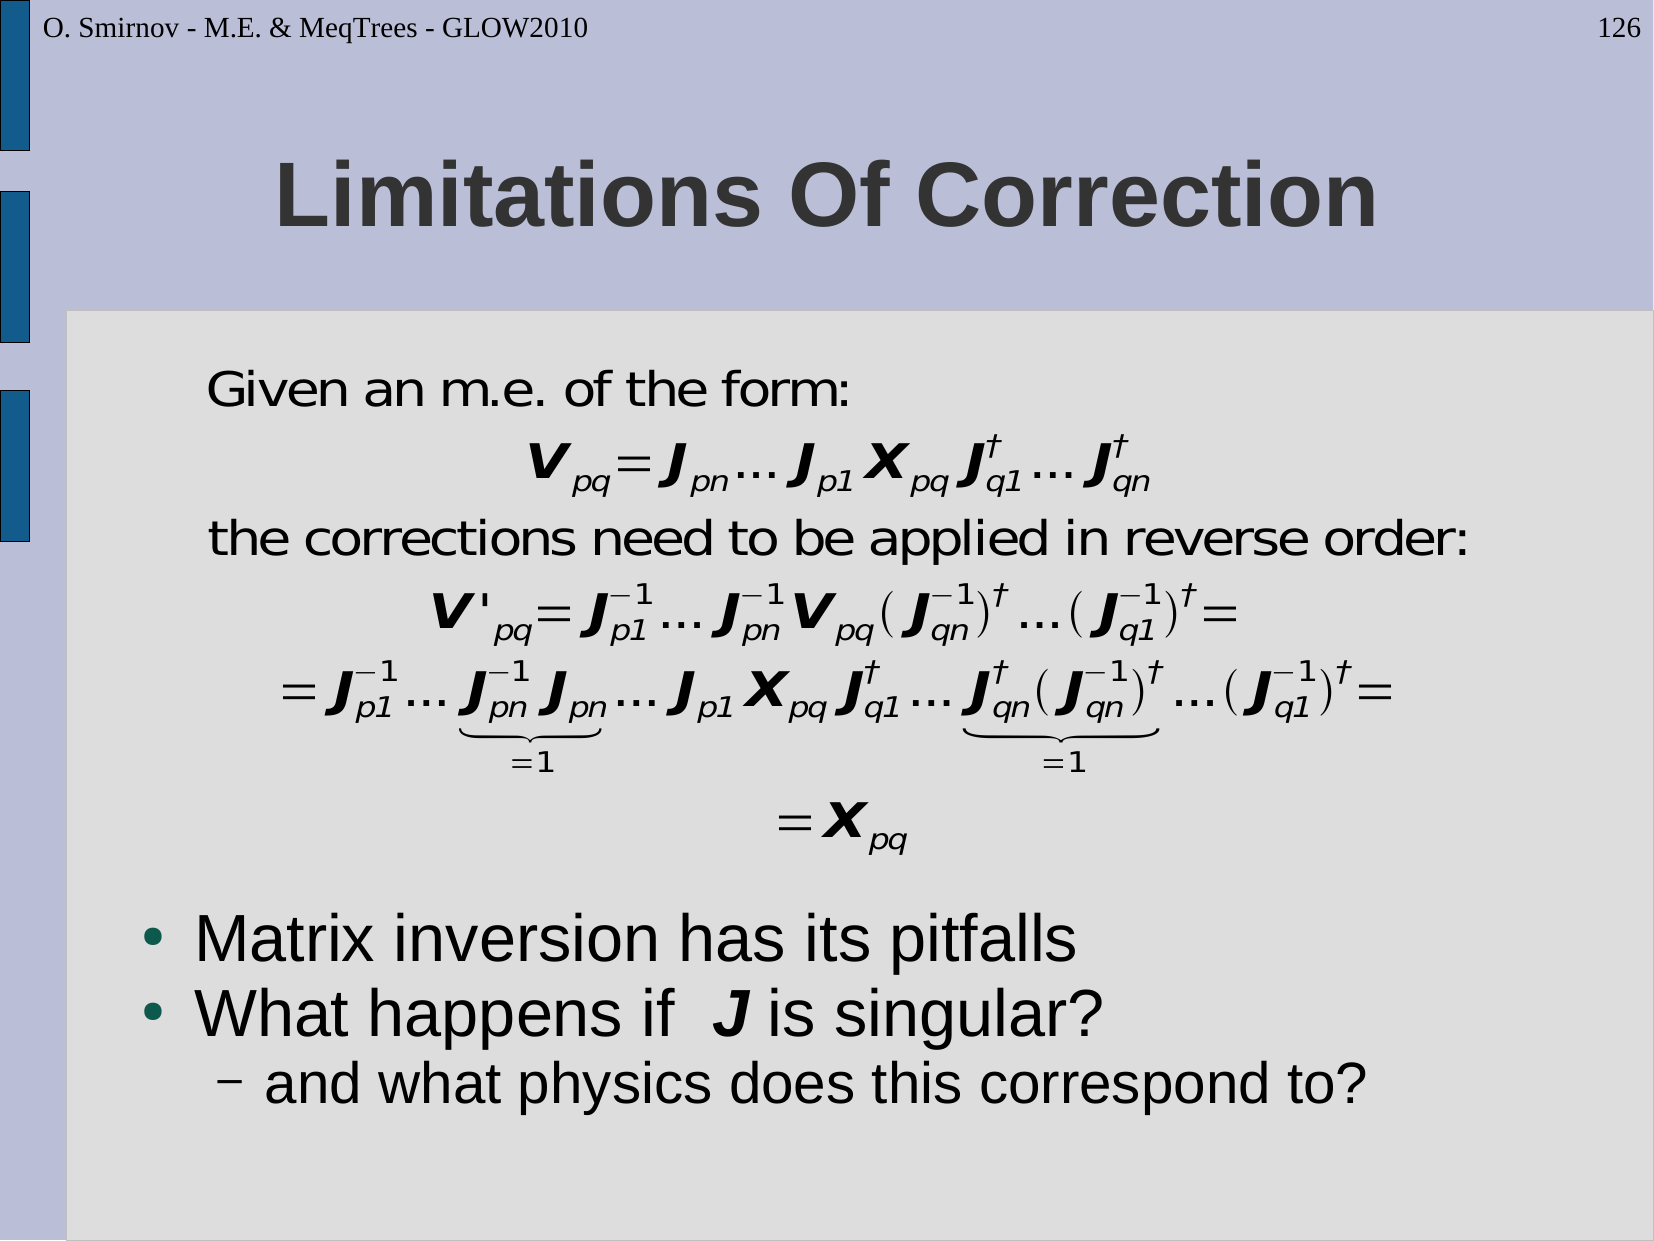

O. Smirnov - M.E. & MeqTrees - GLOW2010
126
# Limitations Of Correction
Matrix inversion has its pitfalls
What happens if J is singular?
and what physics does this correspond to?